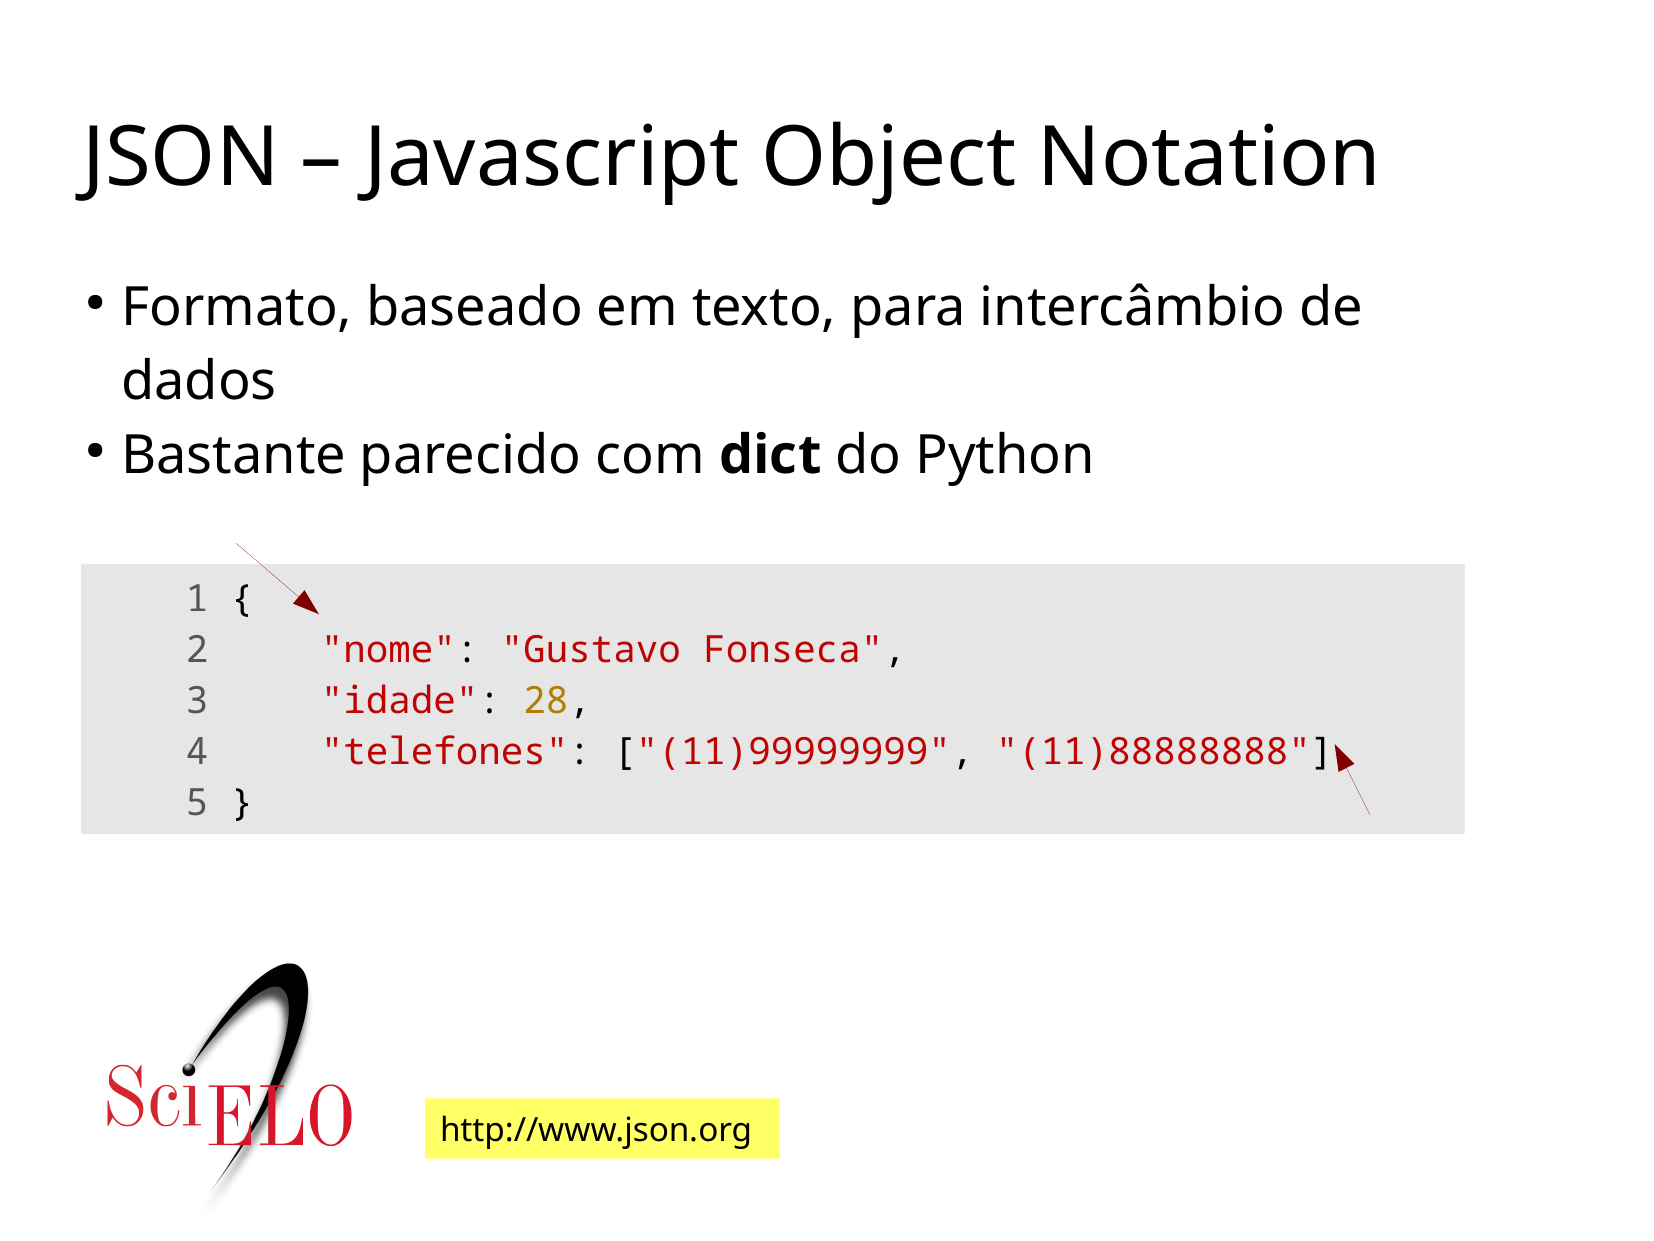

# JSON – Javascript Object Notation
Formato, baseado em texto, para intercâmbio de dados
Bastante parecido com dict do Python
 1 {
 2 "nome": "Gustavo Fonseca",
 3 "idade": 28,
 4 "telefones": ["(11)99999999", "(11)88888888"]
 5 }
http://www.json.org